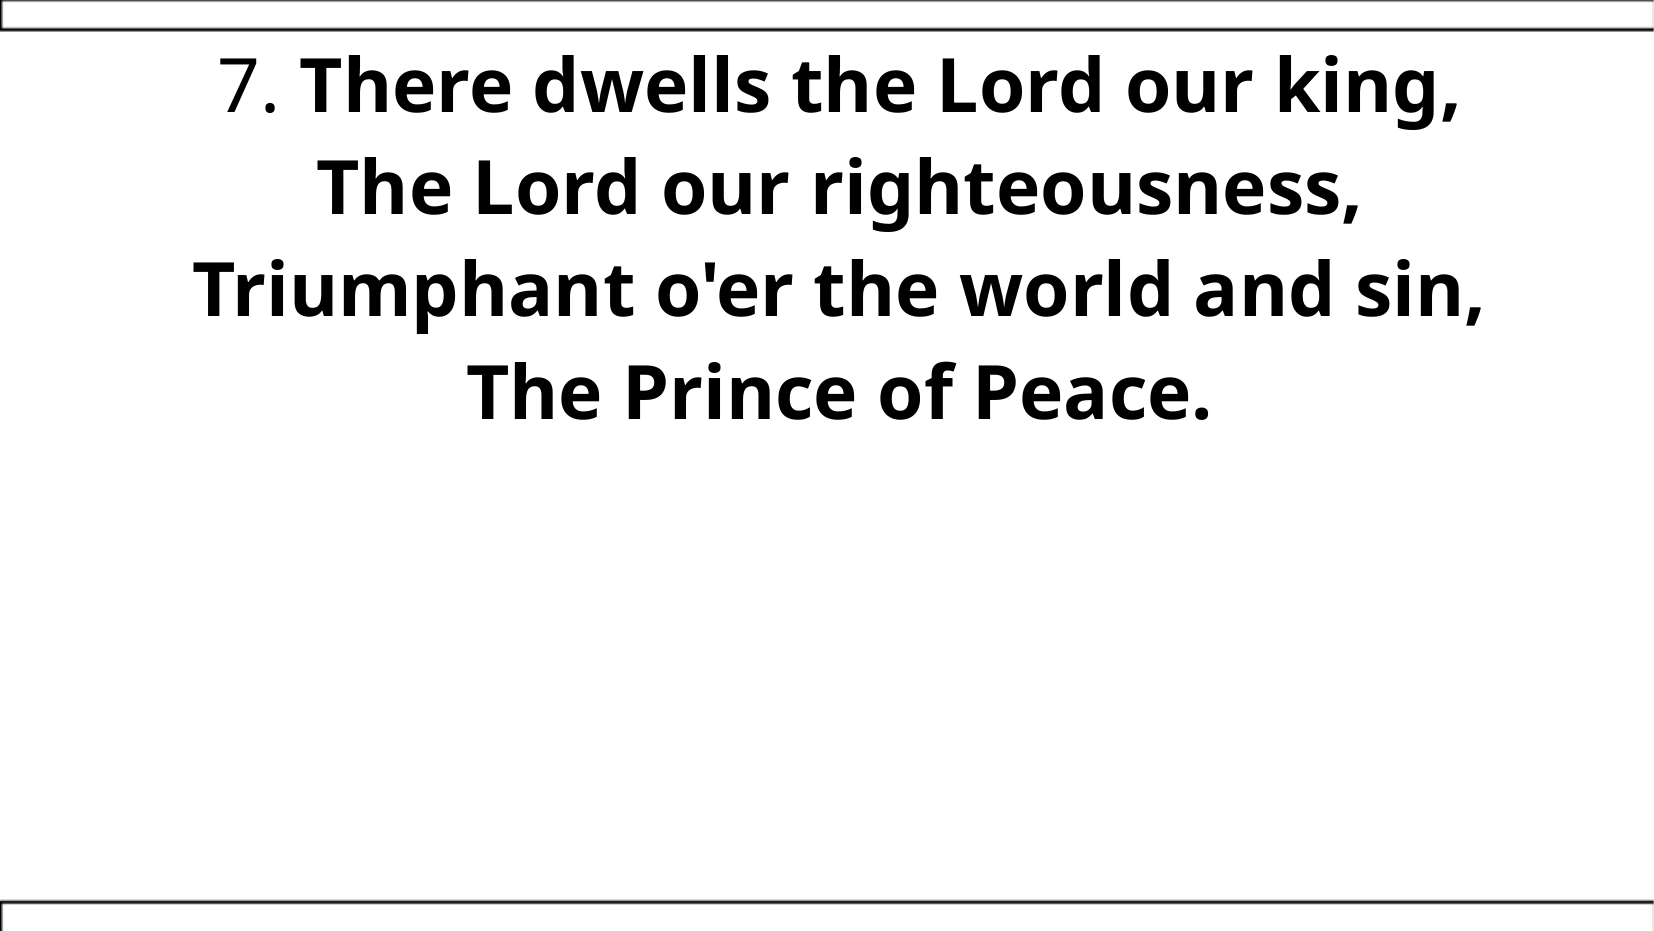

7. There dwells the Lord our king,
The Lord our righteousness,
Triumphant o'er the world and sin,
The Prince of Peace.